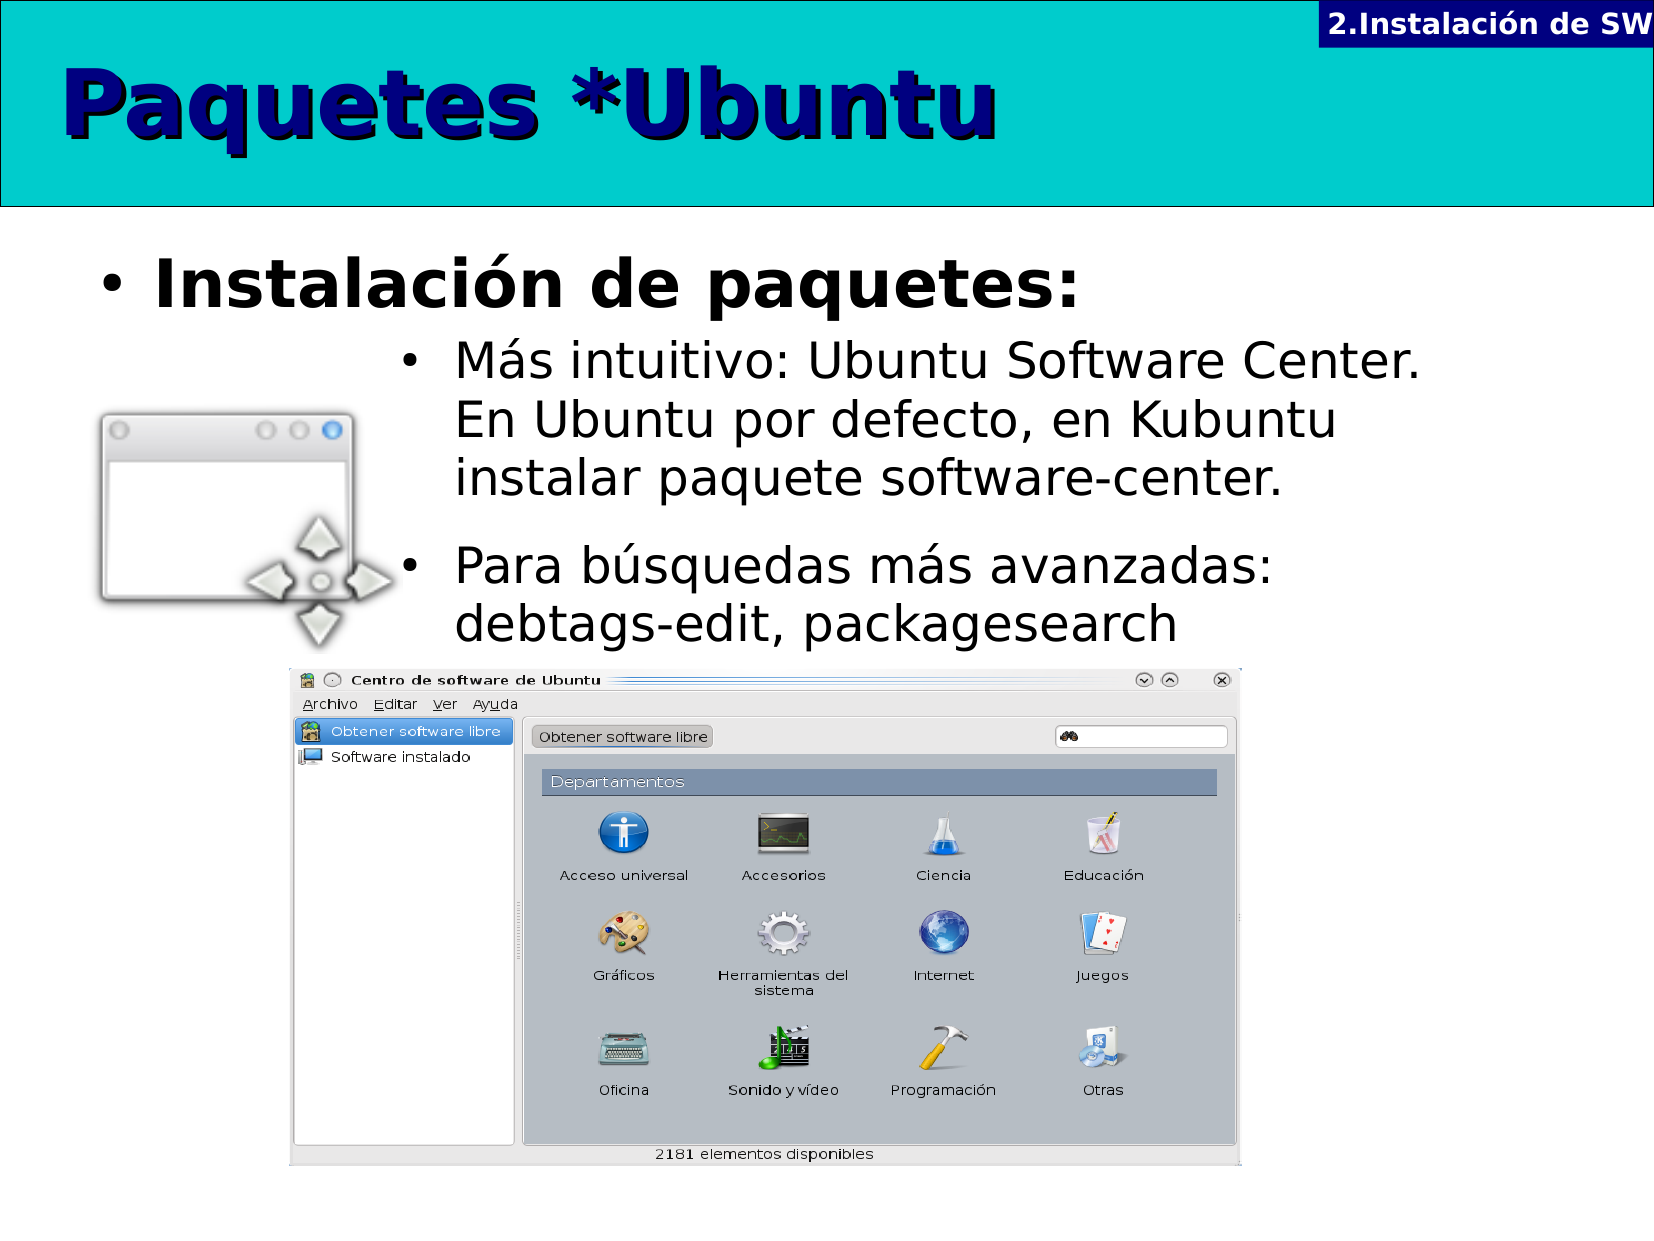

2.Instalación de SW
# Paquetes *Ubuntu
Instalación de paquetes:
Más intuitivo: Ubuntu Software Center. En Ubuntu por defecto, en Kubuntu instalar paquete software-center.
Para búsquedas más avanzadas: debtags-edit, packagesearch